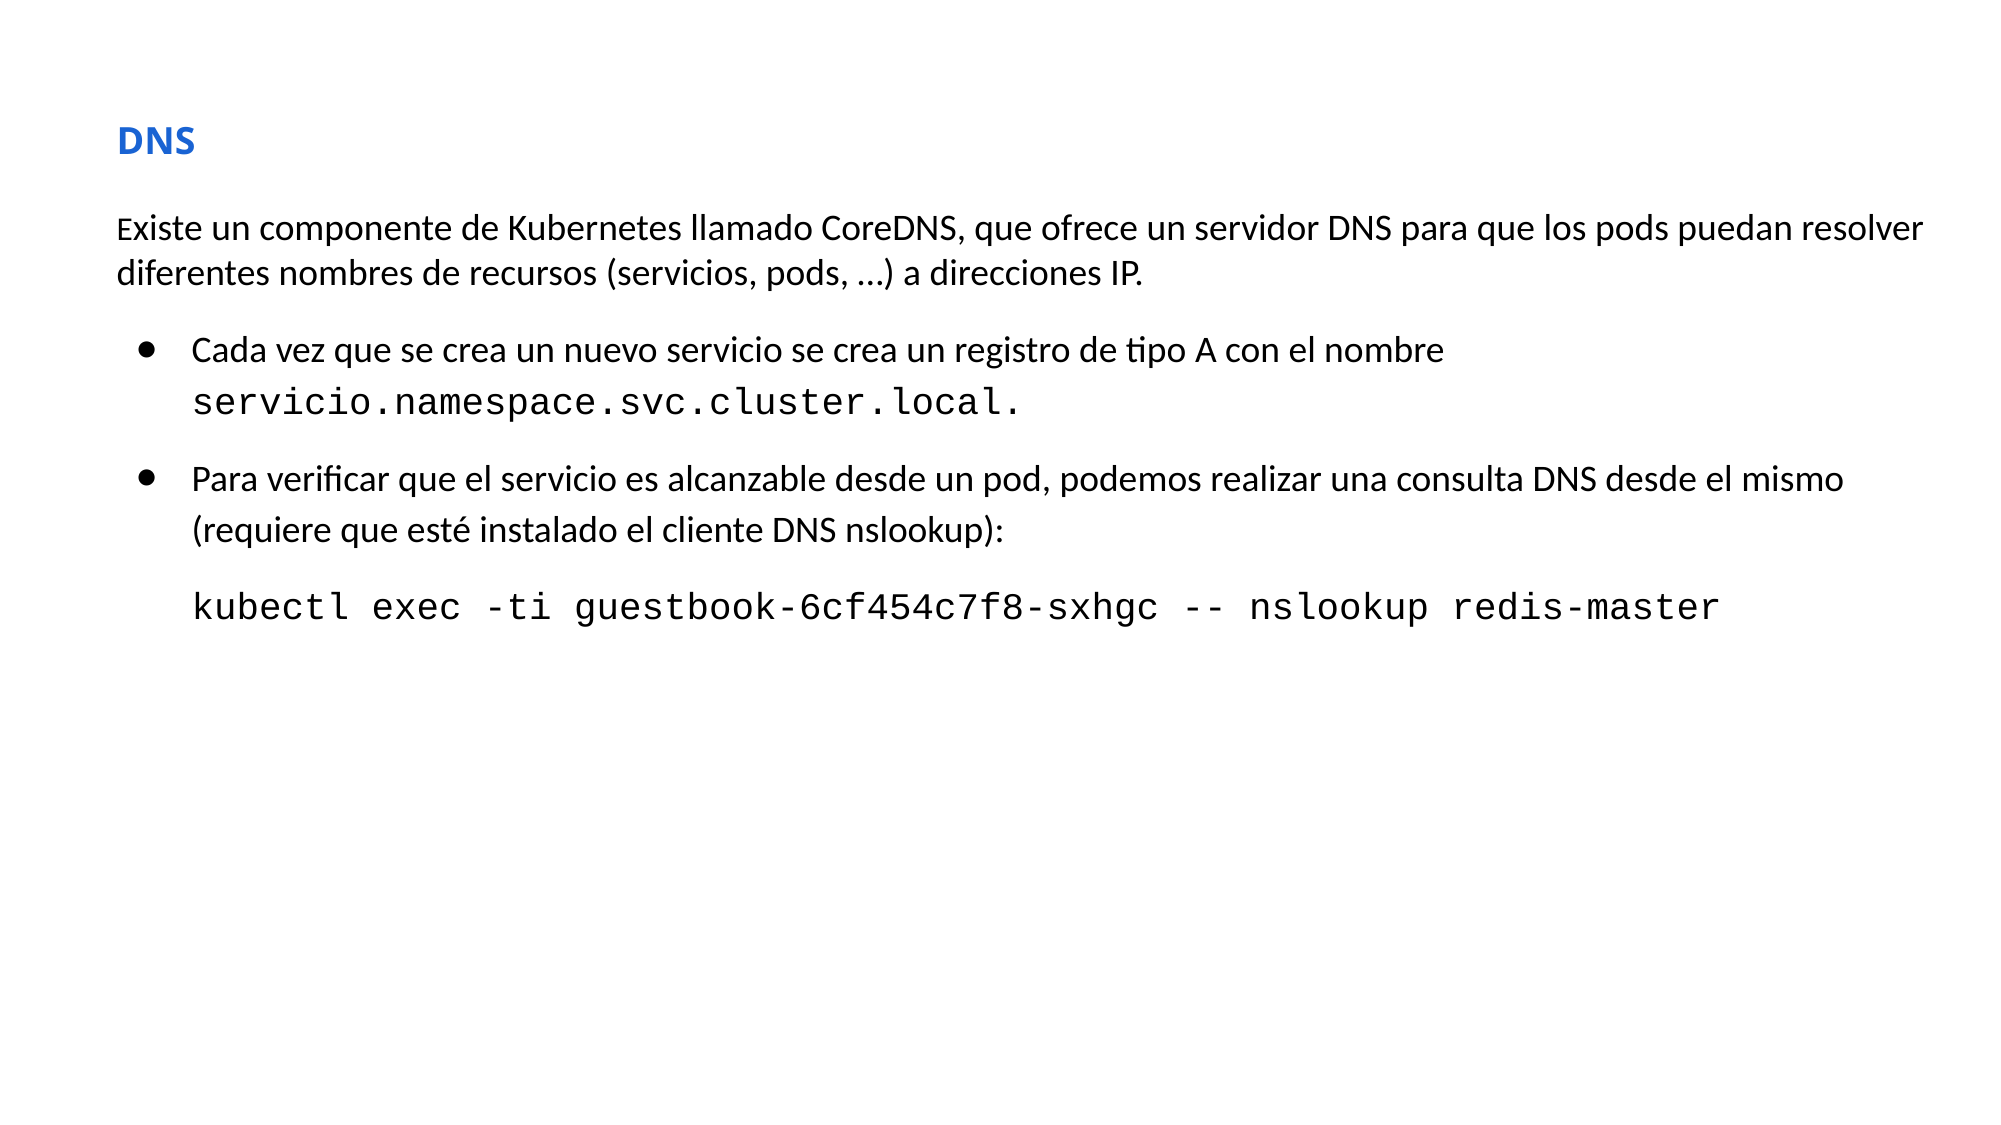

DNS
Existe un componente de Kubernetes llamado CoreDNS, que ofrece un servidor DNS para que los pods puedan resolver diferentes nombres de recursos (servicios, pods, …) a direcciones IP.
Cada vez que se crea un nuevo servicio se crea un registro de tipo A con el nombre servicio.namespace.svc.cluster.local.
Para verificar que el servicio es alcanzable desde un pod, podemos realizar una consulta DNS desde el mismo (requiere que esté instalado el cliente DNS nslookup):
kubectl exec -ti guestbook-6cf454c7f8-sxhgc -- nslookup redis-master